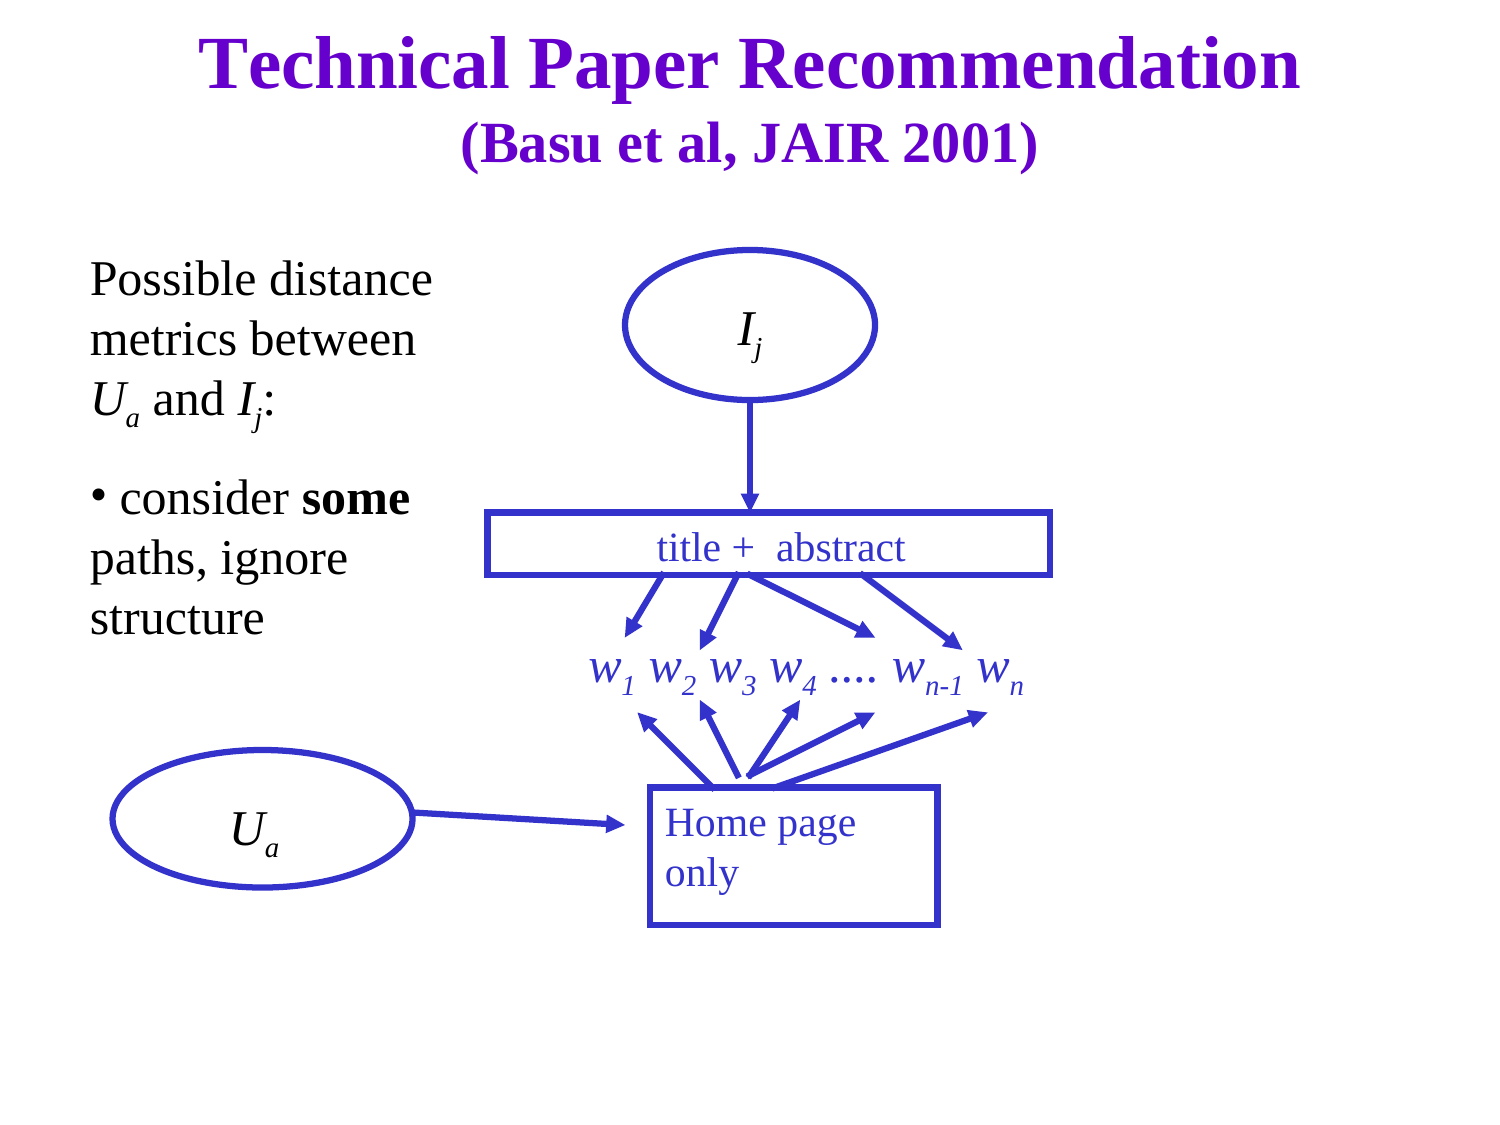

# Technical Paper Recommendation (Basu et al, JAIR 2001)
Possible distance metrics between Ua and Ij:
 consider some paths, ignore structure
Ij
title + abstract
w1 w2 w3 w4 .... wn-1 wn
Ua
Home page only